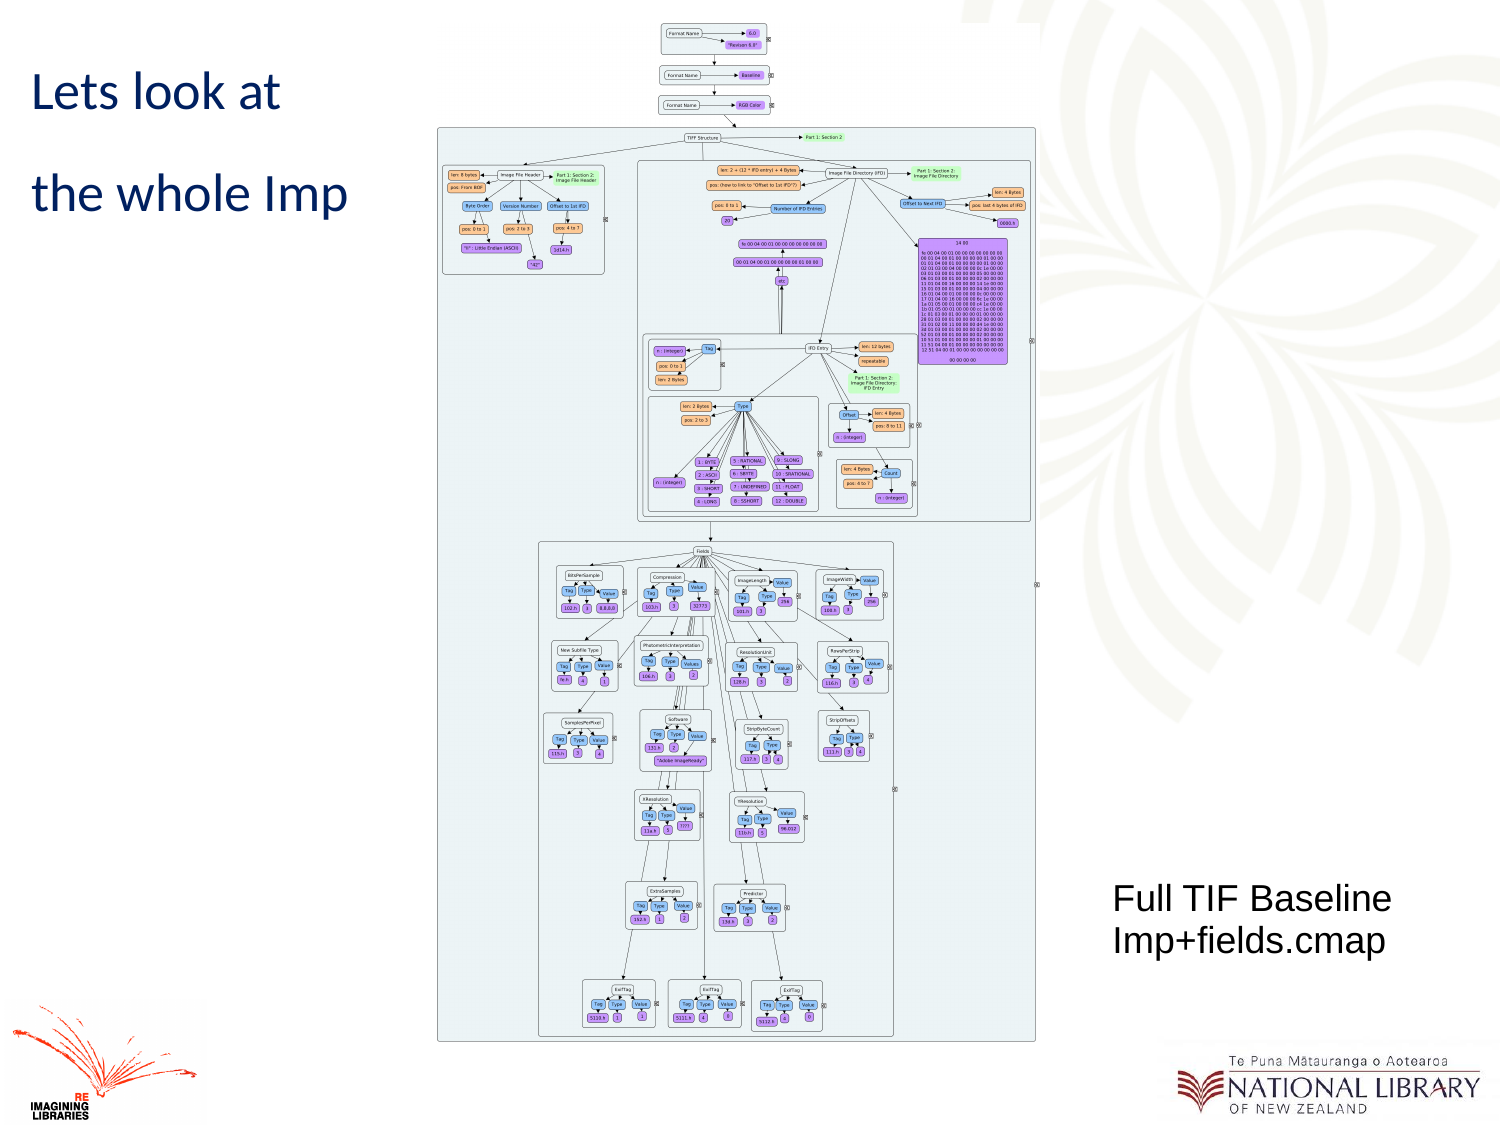

# Lets look at the whole Imp
Full TIF Baseline Imp+fields.cmap